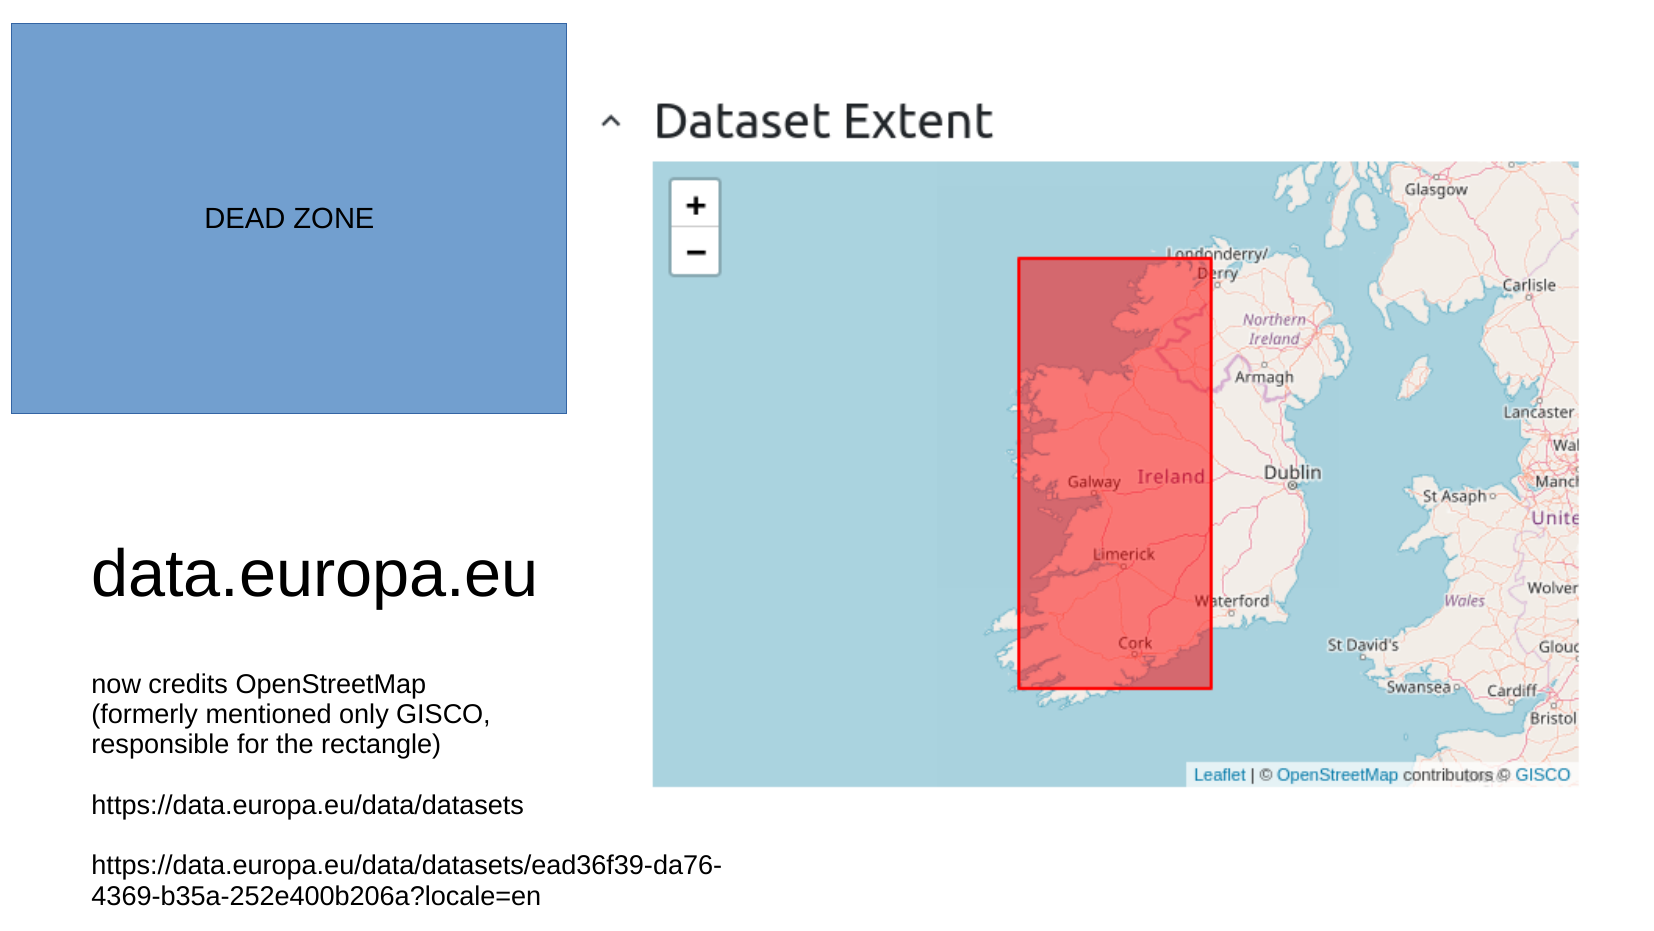

data.europa.eu
now credits OpenStreetMap
(formerly mentioned only GISCO,
responsible for the rectangle)
https://data.europa.eu/data/datasets
https://data.europa.eu/data/datasets/ead36f39-da76-4369-b35a-252e400b206a?locale=en